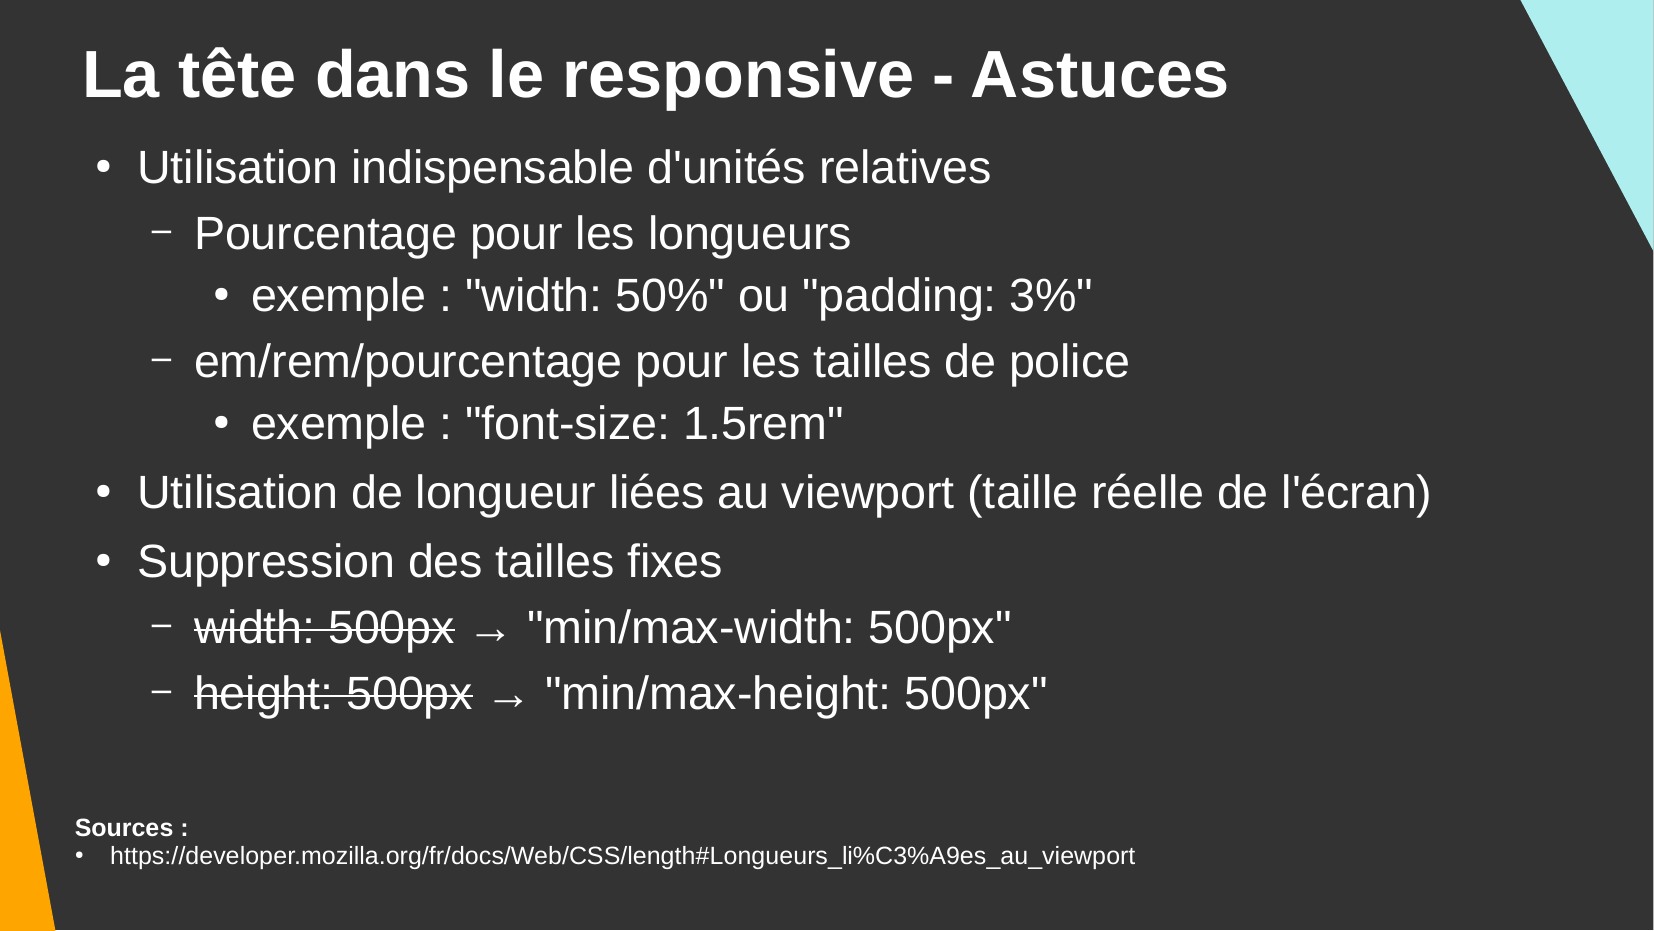

# La tête dans le responsive - Astuces
Utilisation indispensable d'unités relatives
Pourcentage pour les longueurs
exemple : "width: 50%" ou "padding: 3%"
em/rem/pourcentage pour les tailles de police
exemple : "font-size: 1.5rem"
Utilisation de longueur liées au viewport (taille réelle de l'écran)
Suppression des tailles fixes
width: 500px → "min/max-width: 500px"
height: 500px → "min/max-height: 500px"
Sources :
https://developer.mozilla.org/fr/docs/Web/CSS/length#Longueurs_li%C3%A9es_au_viewport